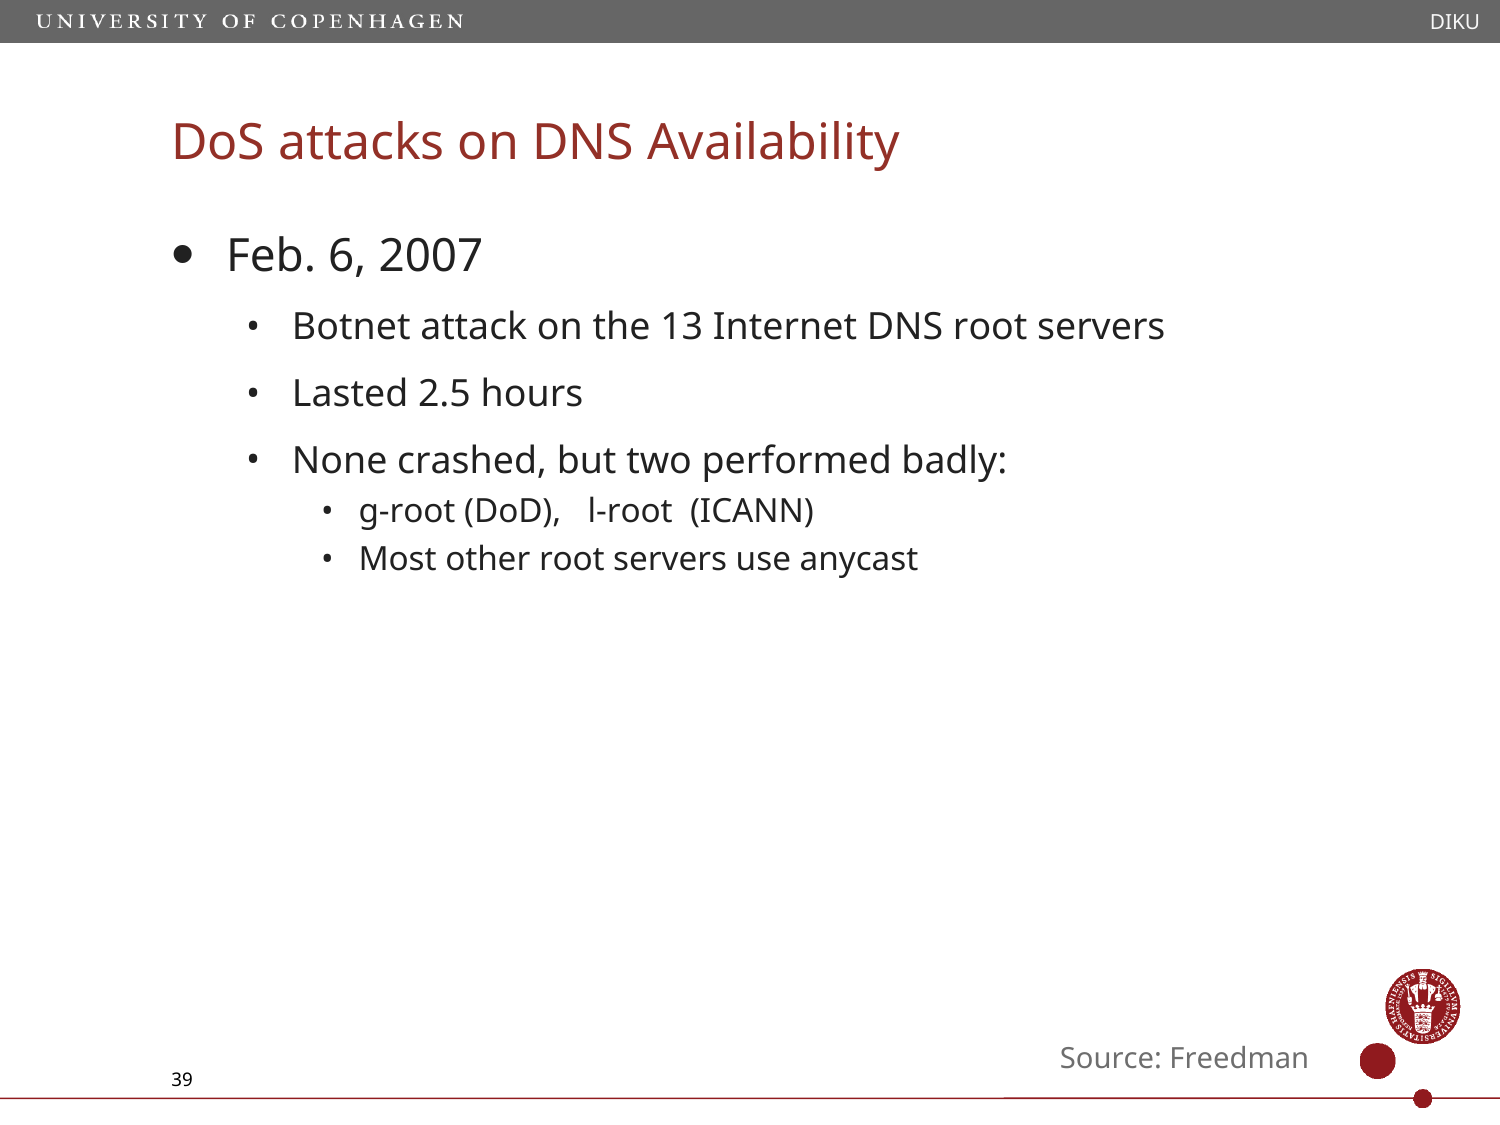

DIKU
DoS attacks on DNS Availability
Feb. 6, 2007
Botnet attack on the 13 Internet DNS root servers
Lasted 2.5 hours
None crashed, but two performed badly:
g-root (DoD), l-root (ICANN)
Most other root servers use anycast
Source: Freedman